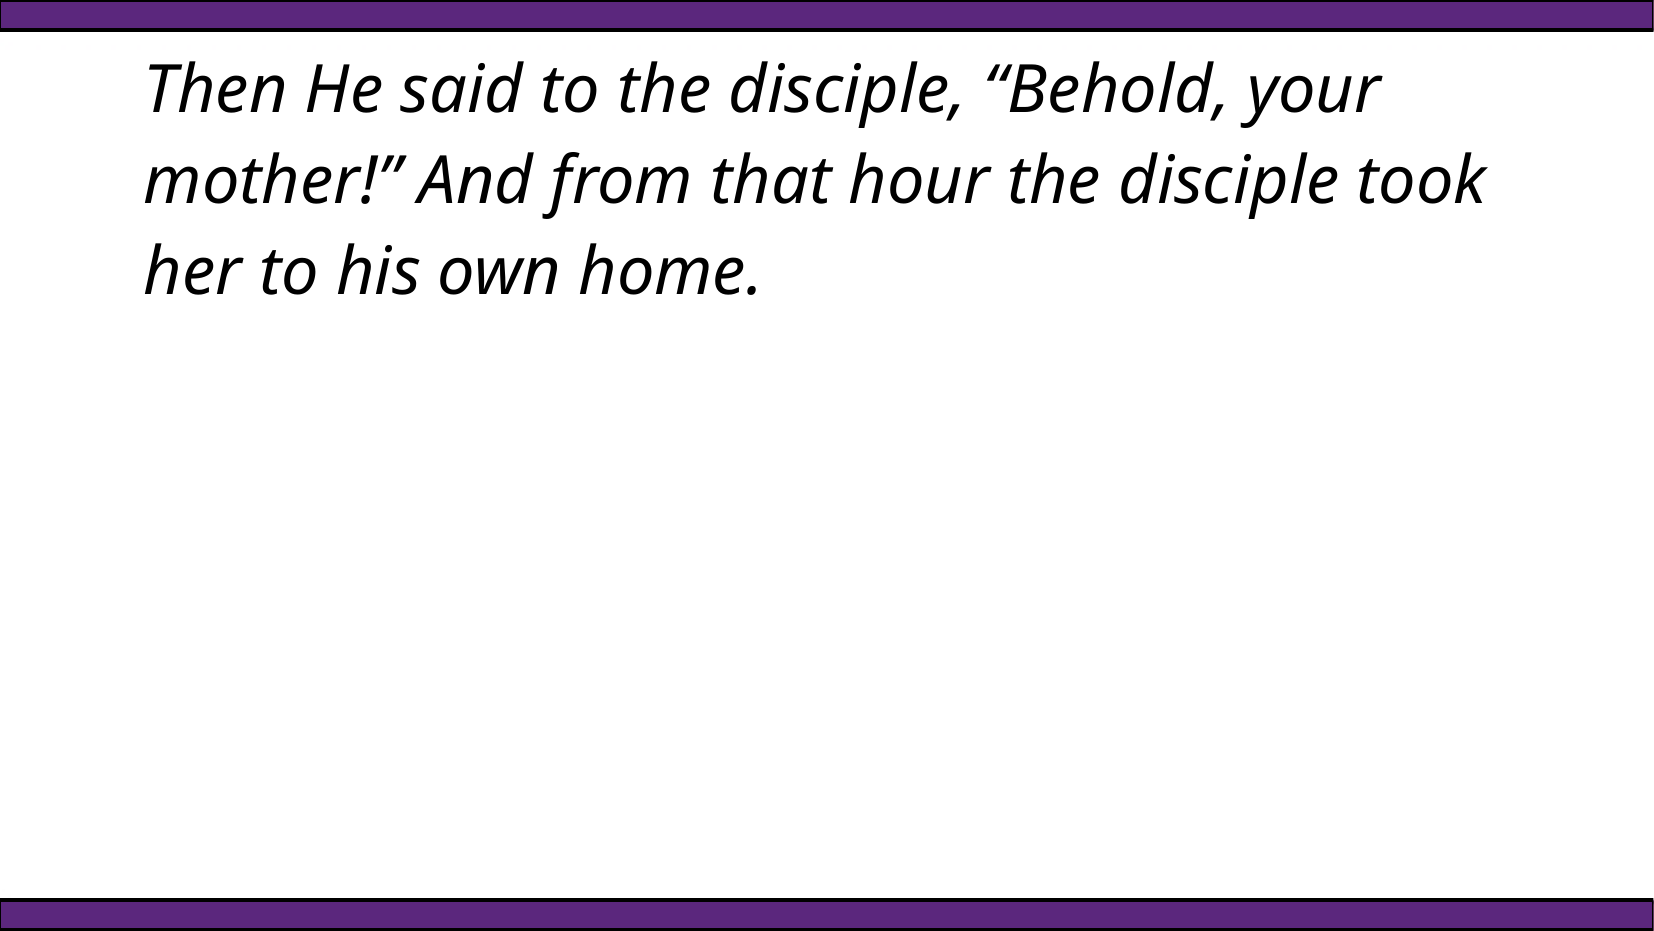

Then He said to the disciple, “Behold, your
 mother!” And from that hour the disciple took
 her to his own home.